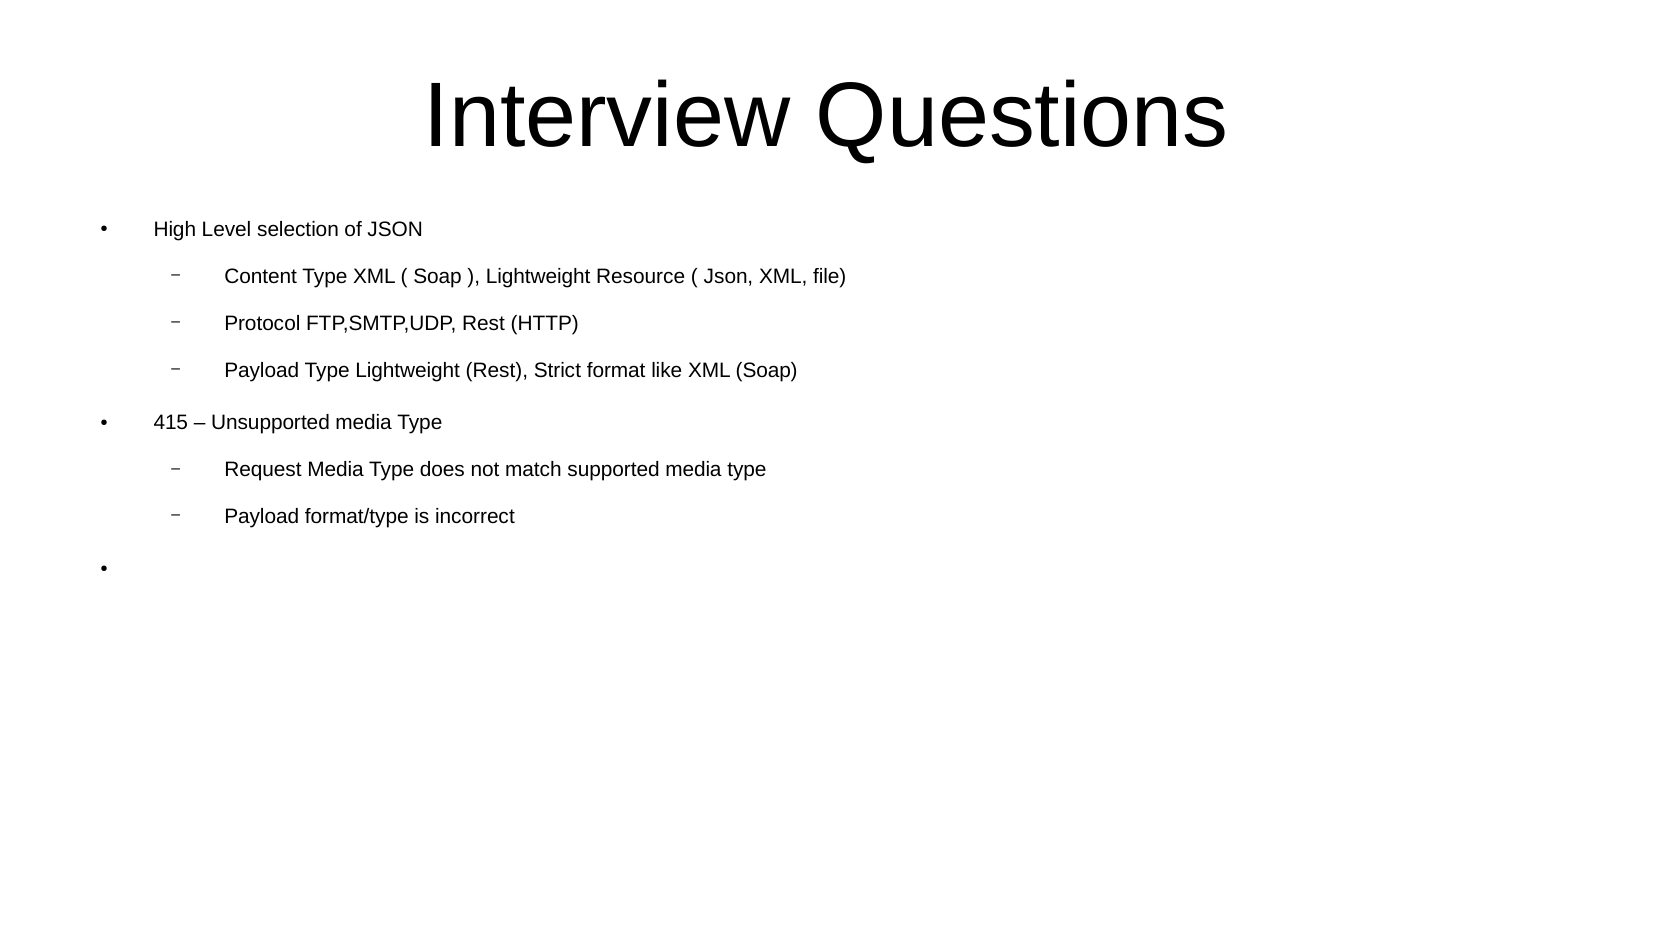

# Interview Questions
High Level selection of JSON
Content Type XML ( Soap ), Lightweight Resource ( Json, XML, file)
Protocol FTP,SMTP,UDP, Rest (HTTP)
Payload Type Lightweight (Rest), Strict format like XML (Soap)
415 – Unsupported media Type
Request Media Type does not match supported media type
Payload format/type is incorrect